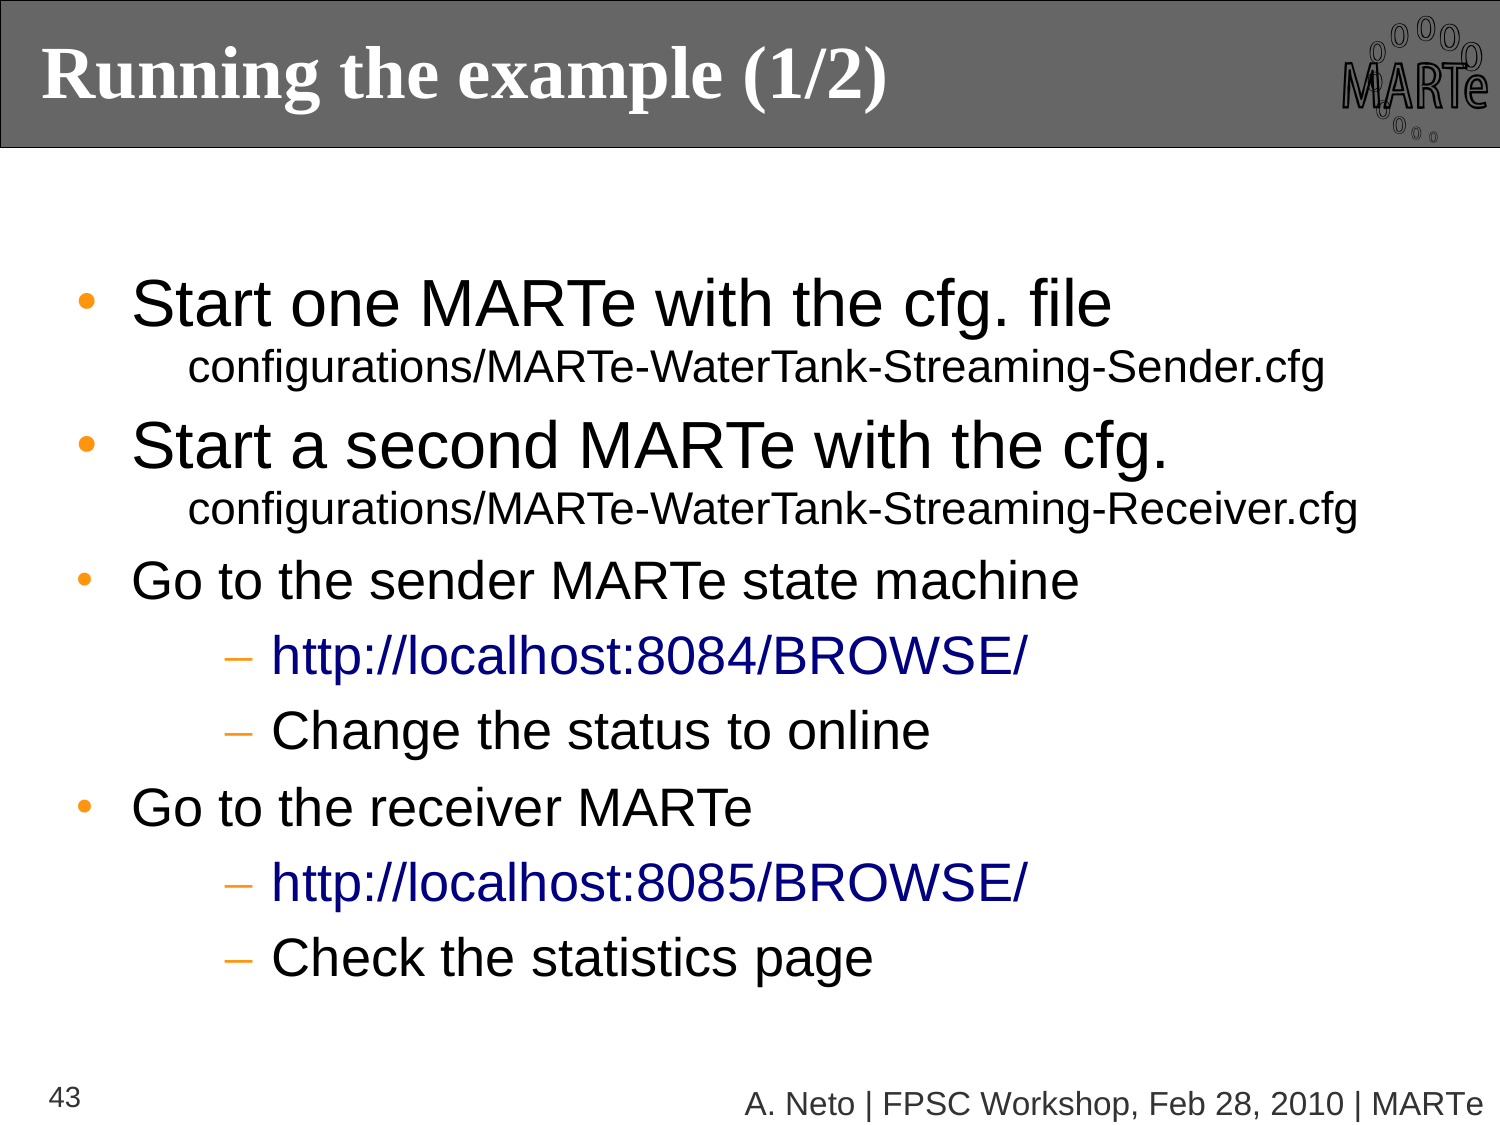

# Running the example (1/2)
Start one MARTe with the cfg. file configurations/MARTe-WaterTank-Streaming-Sender.cfg
Start a second MARTe with the cfg. configurations/MARTe-WaterTank-Streaming-Receiver.cfg
Go to the sender MARTe state machine
http://localhost:8084/BROWSE/
Change the status to online
Go to the receiver MARTe
http://localhost:8085/BROWSE/
Check the statistics page